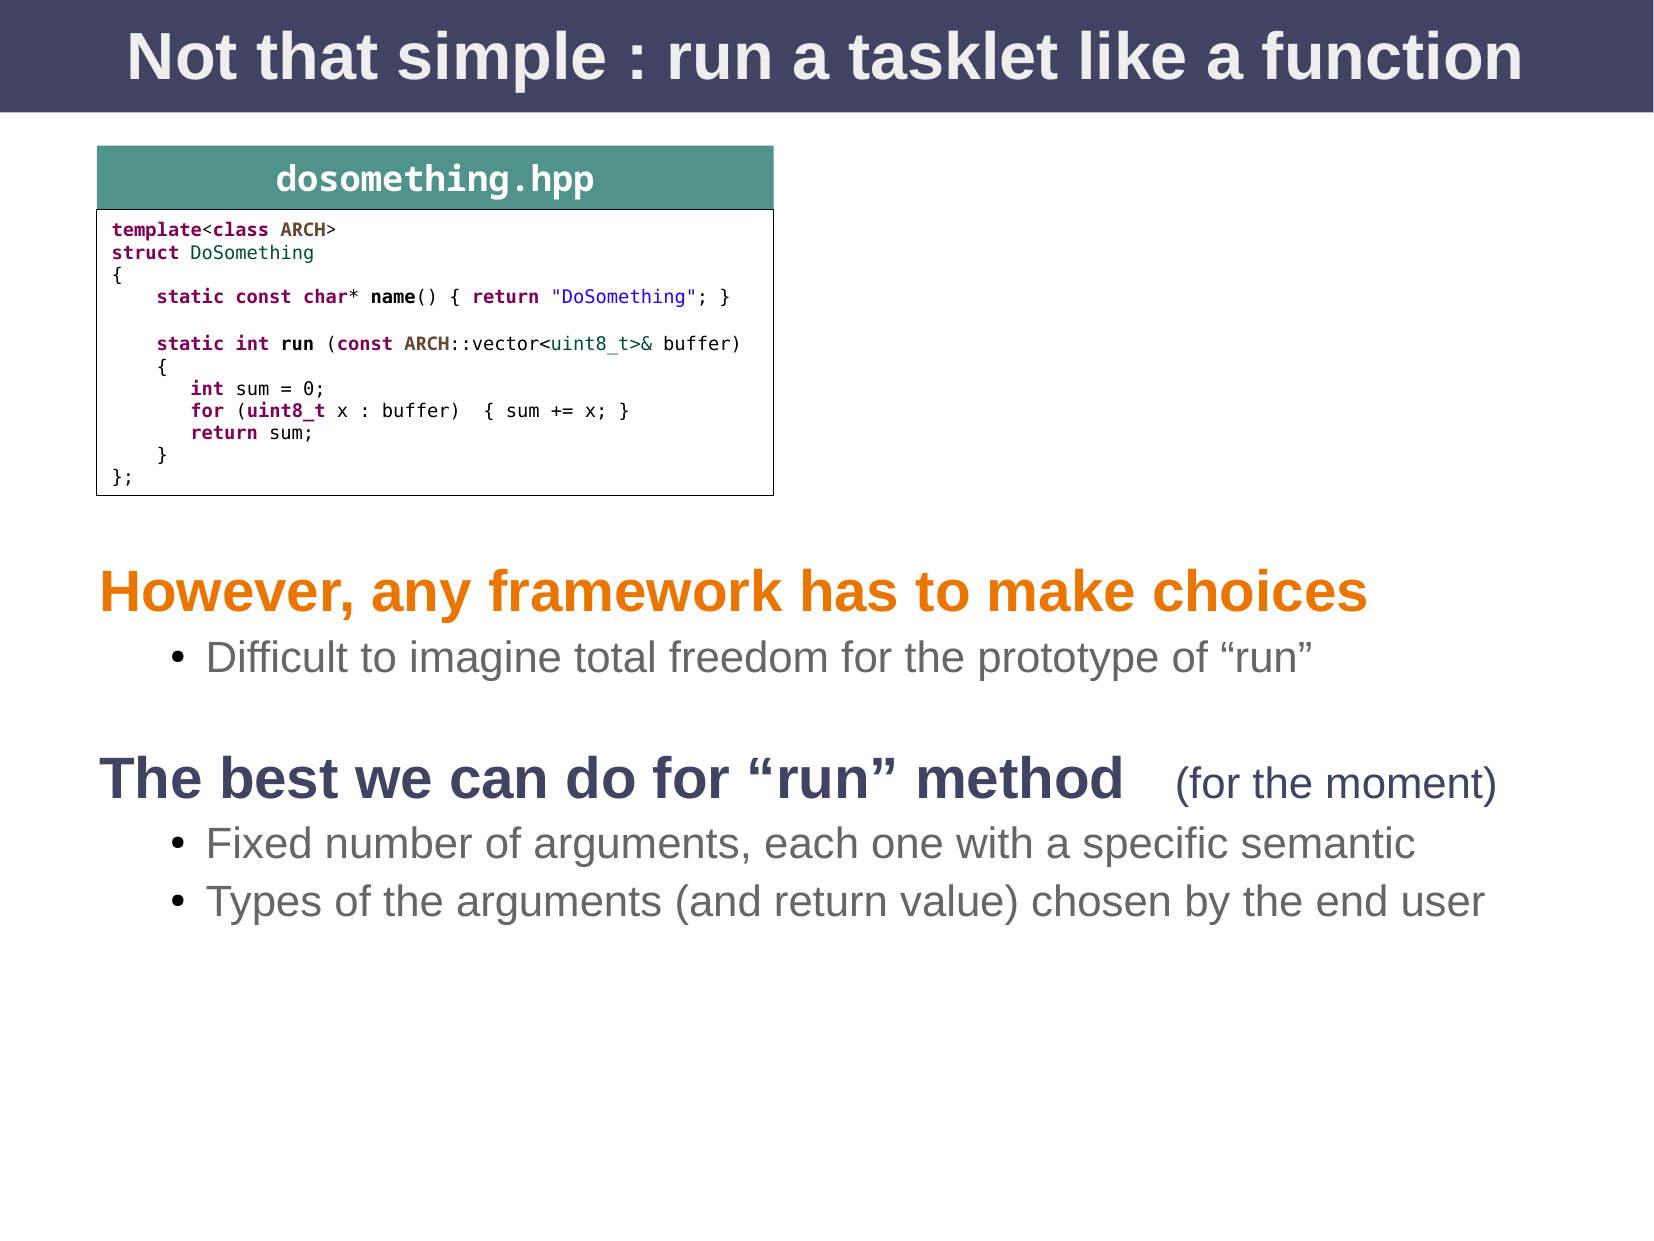

Not that simple : run a tasklet like a function
dosomething.hpp
template<class ARCH>
struct DoSomething
{
 static const char* name() { return "DoSomething"; }
 static int run (const ARCH::vector<uint8_t>& buffer)
 {
 int sum = 0;
 for (uint8_t x : buffer) { sum += x; }
 return sum;
 }
};
However, any framework has to make choices
Difficult to imagine total freedom for the prototype of “run”
The best we can do for “run” method (for the moment)
Fixed number of arguments, each one with a specific semantic
Types of the arguments (and return value) chosen by the end user